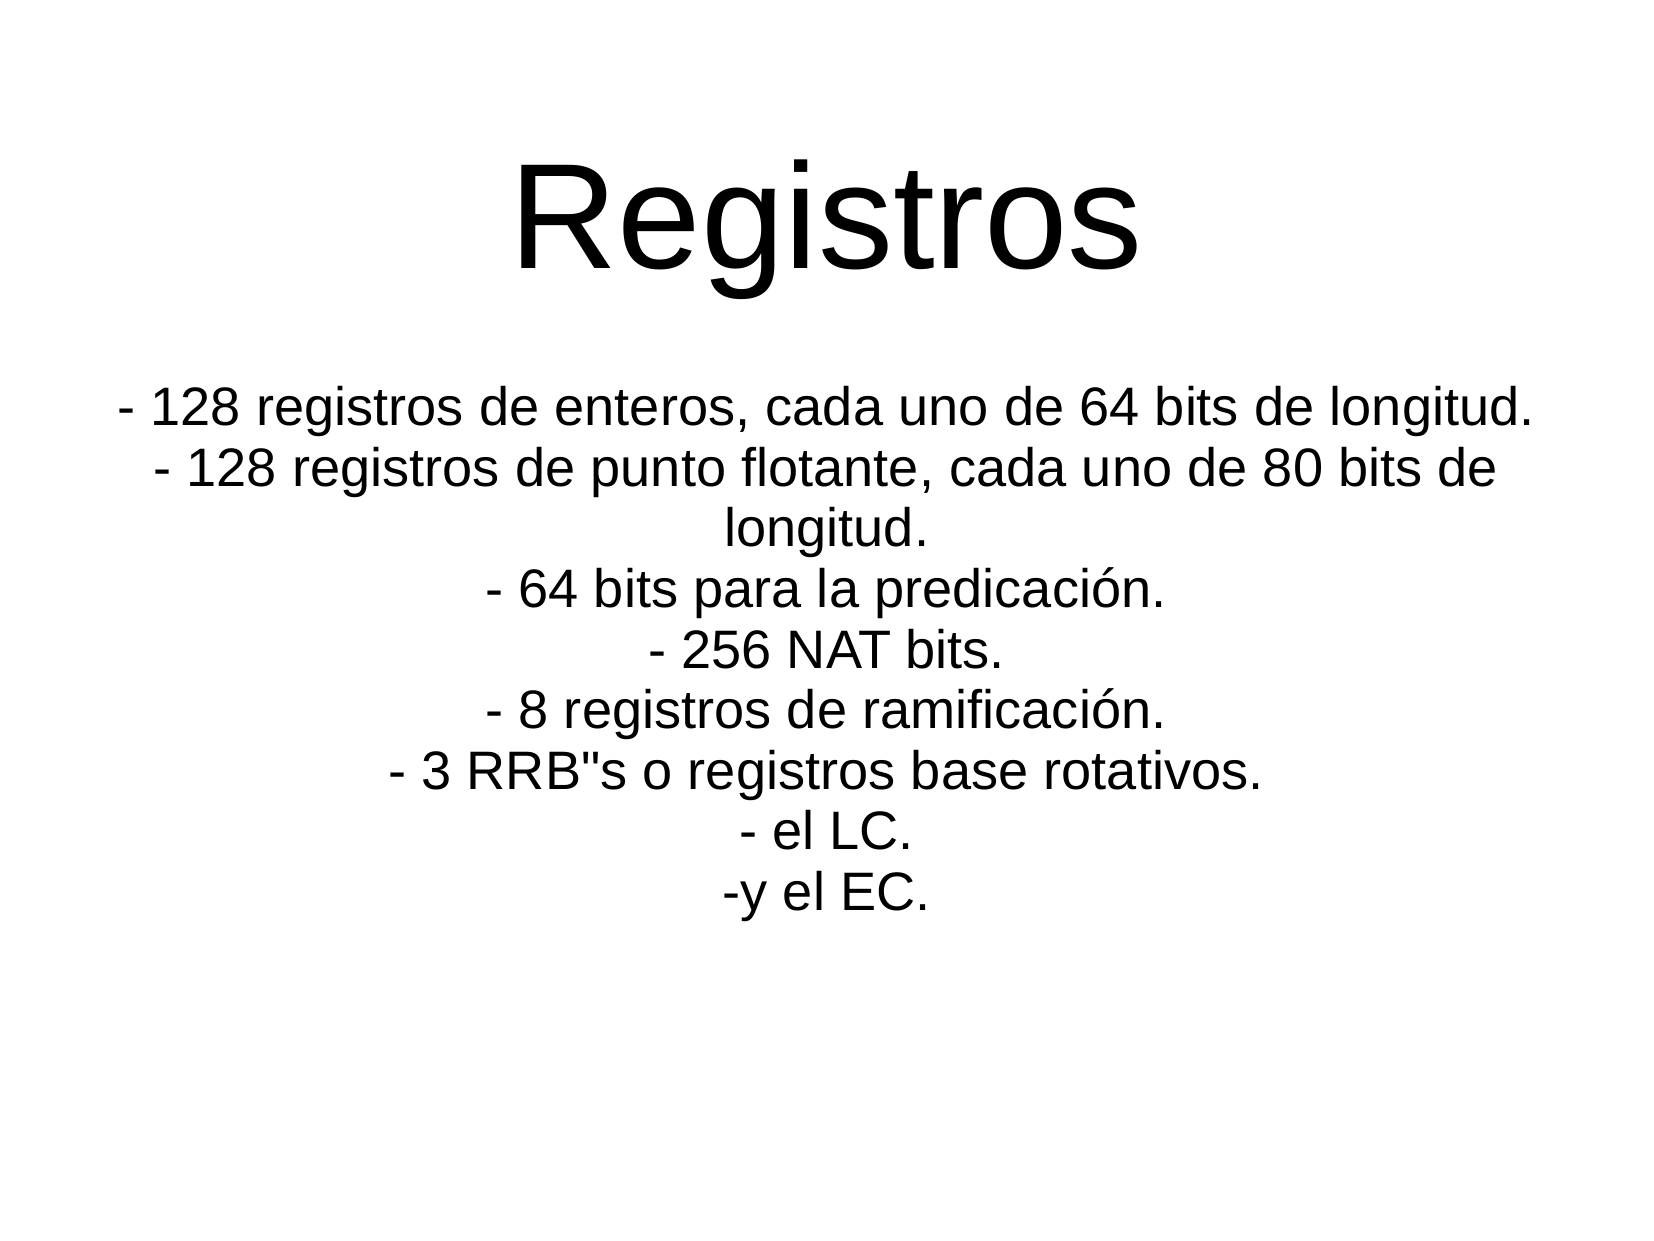

Registros
# - 128 registros de enteros, cada uno de 64 bits de longitud.
- 128 registros de punto flotante, cada uno de 80 bits de longitud.
- 64 bits para la predicación.
- 256 NAT bits.
- 8 registros de ramificación.
- 3 RRB"s o registros base rotativos.
- el LC.
-y el EC.